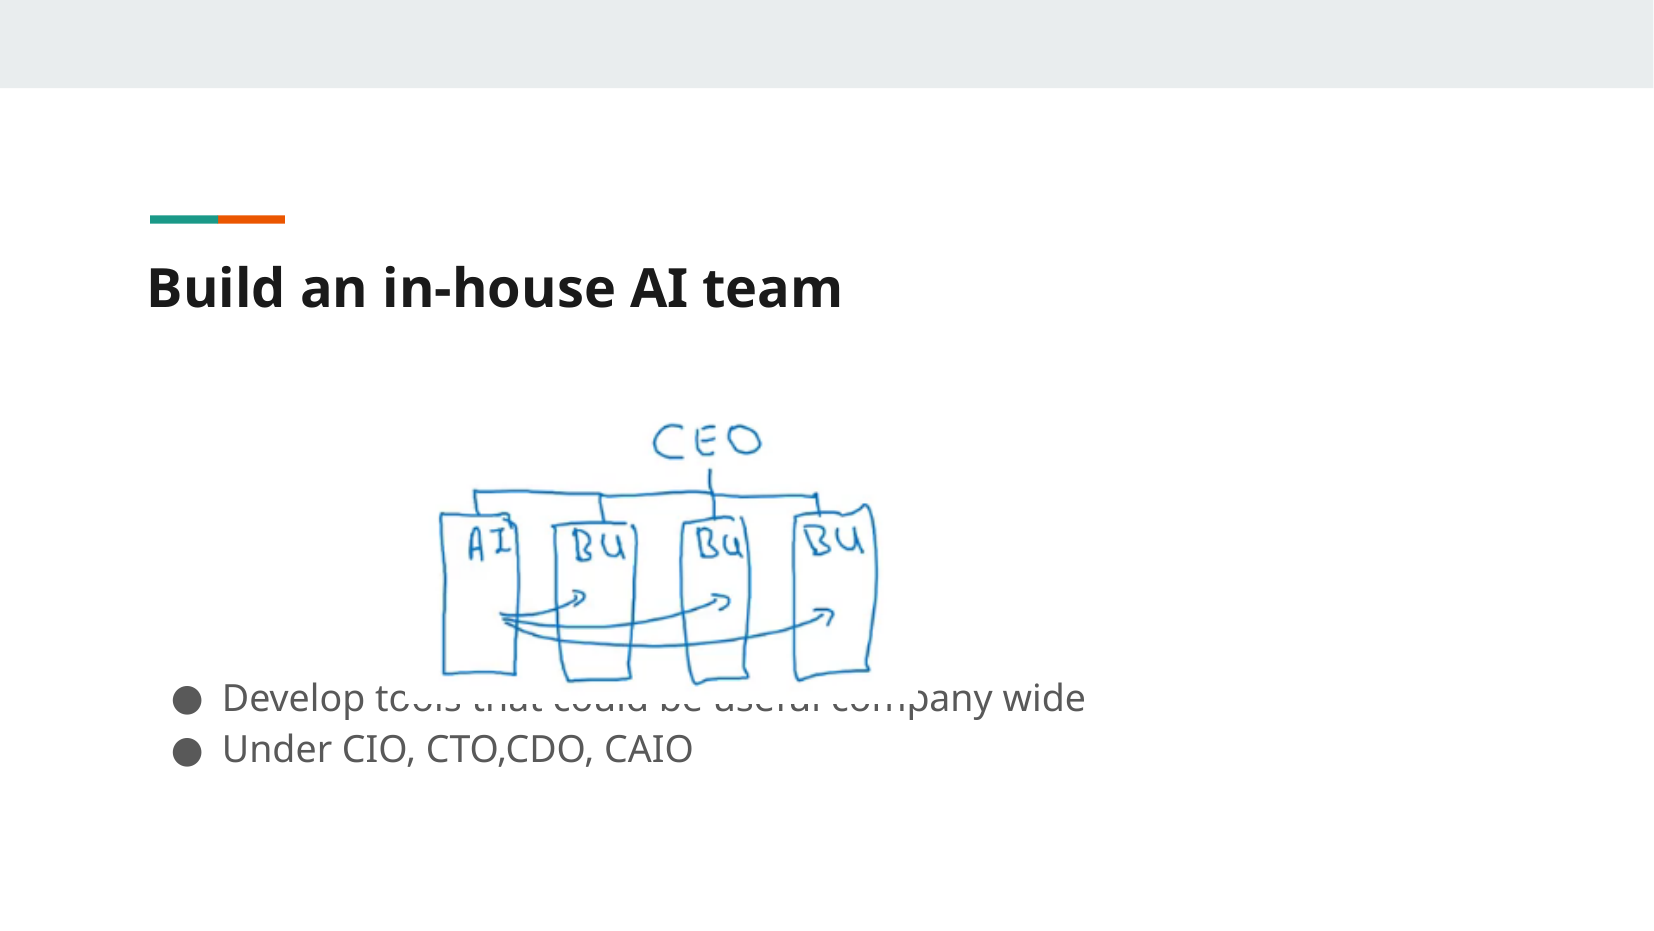

# Build an in-house AI team
Develop tools that could be useful company wide
Under CIO, CTO,CDO, CAIO